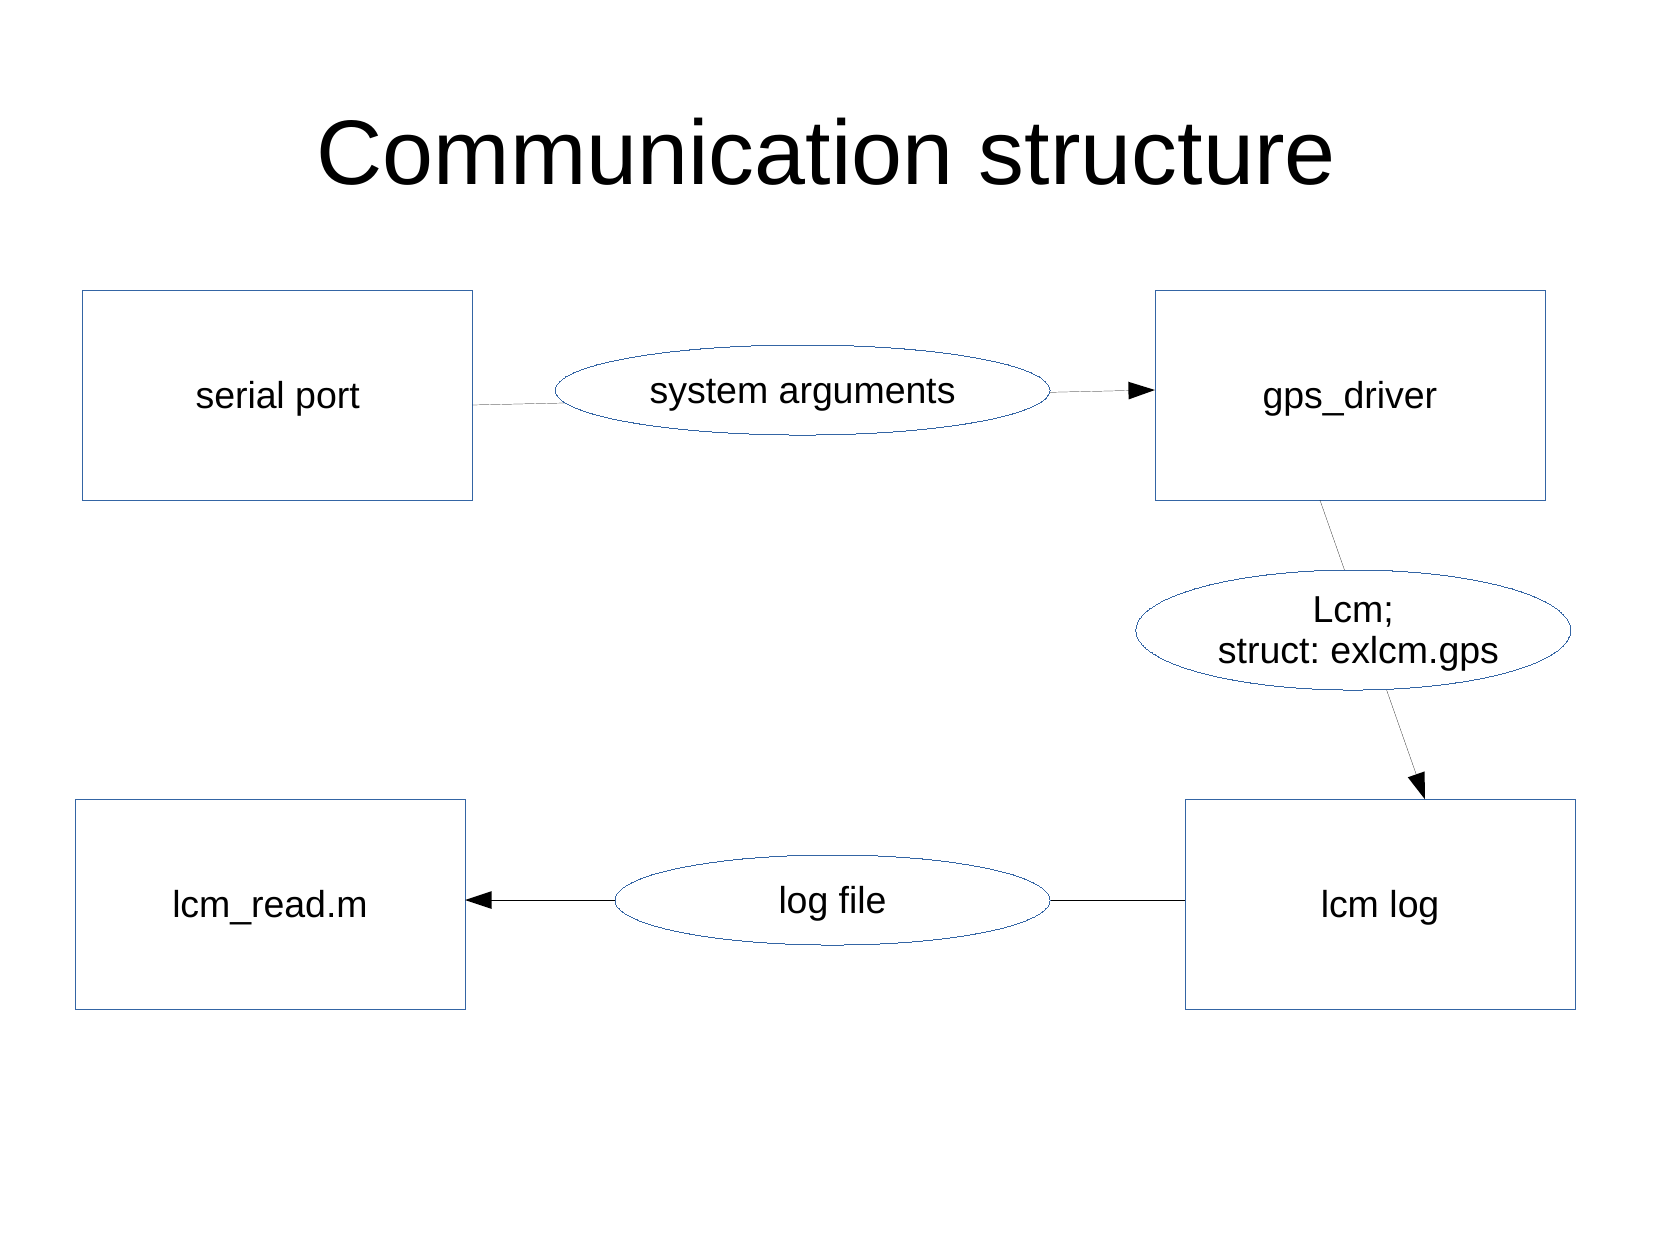

# Communication structure
serial port
gps_driver
system arguments
Lcm;
 struct: exlcm.gps
lcm_read.m
lcm log
log file